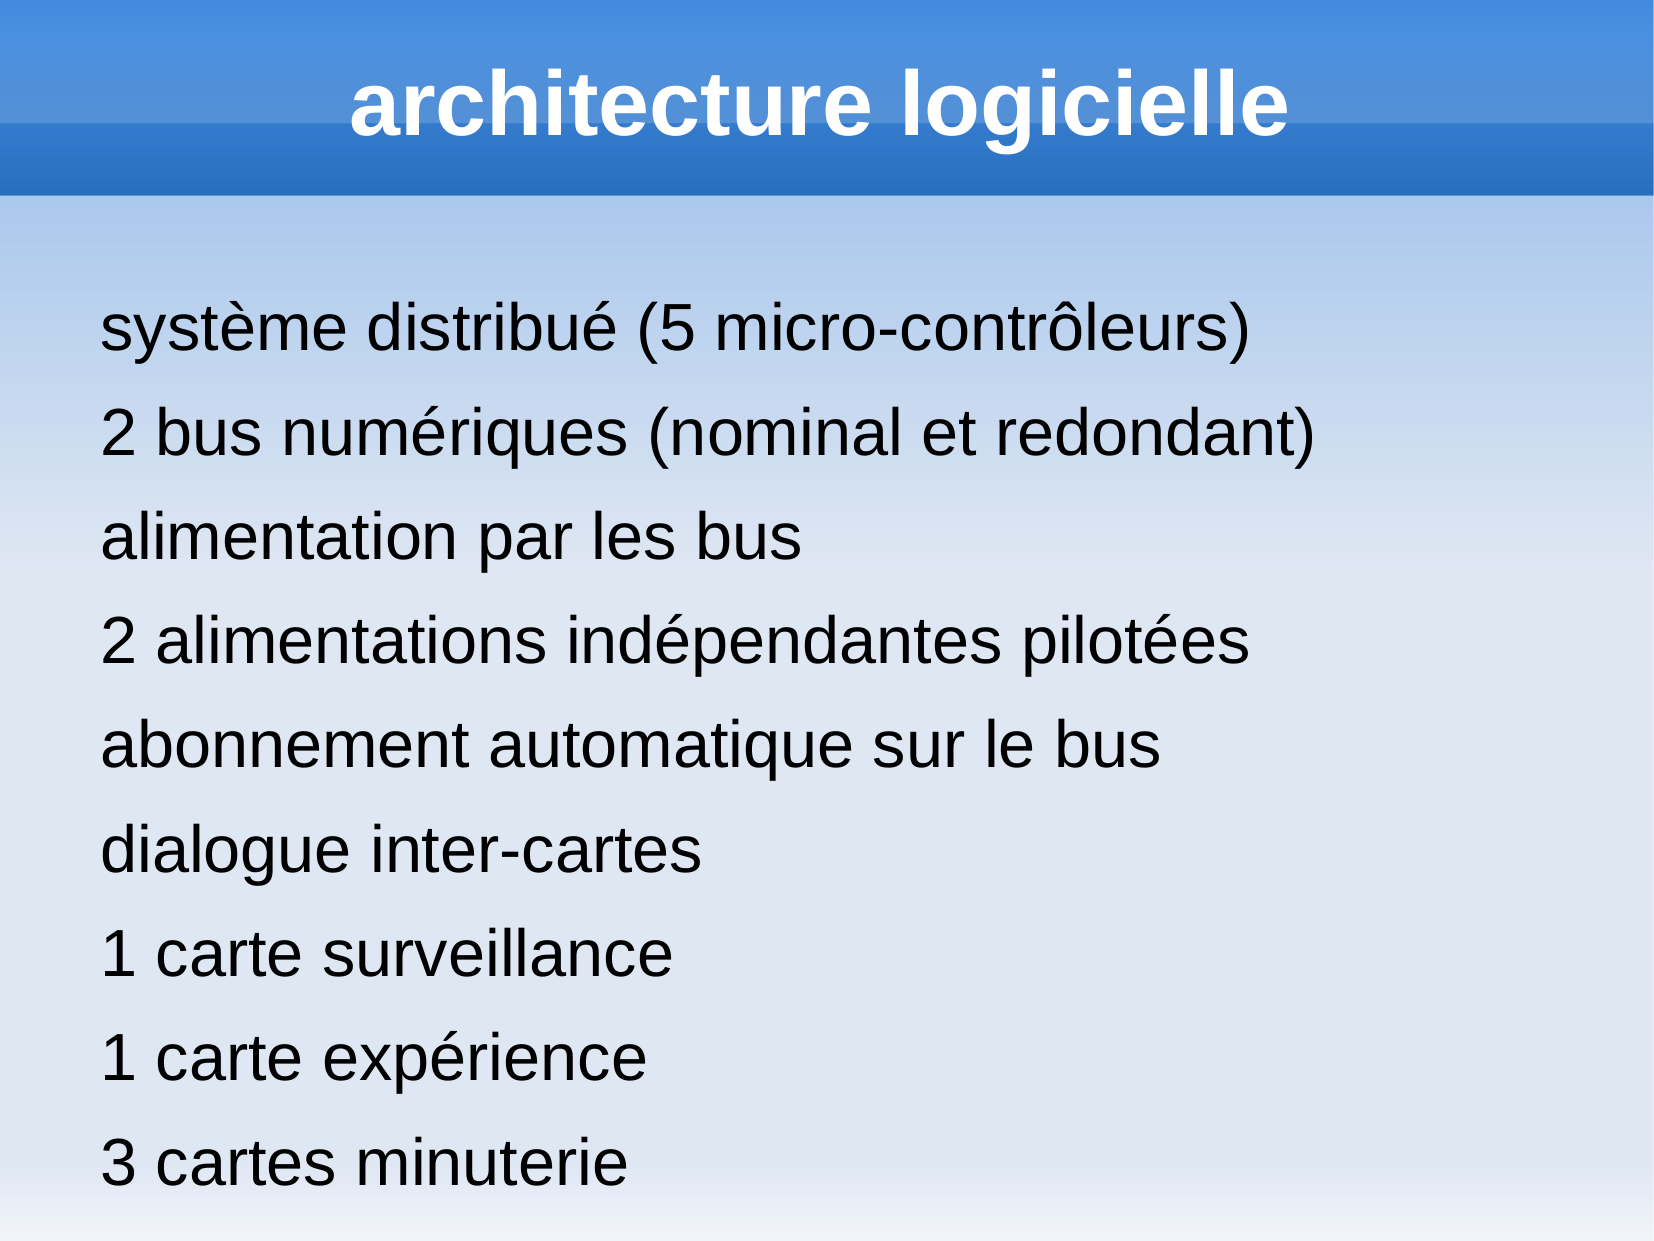

# architecture logicielle
système distribué (5 micro-contrôleurs)
2 bus numériques (nominal et redondant)
alimentation par les bus
2 alimentations indépendantes pilotées
abonnement automatique sur le bus
dialogue inter-cartes
1 carte surveillance
1 carte expérience
3 cartes minuterie